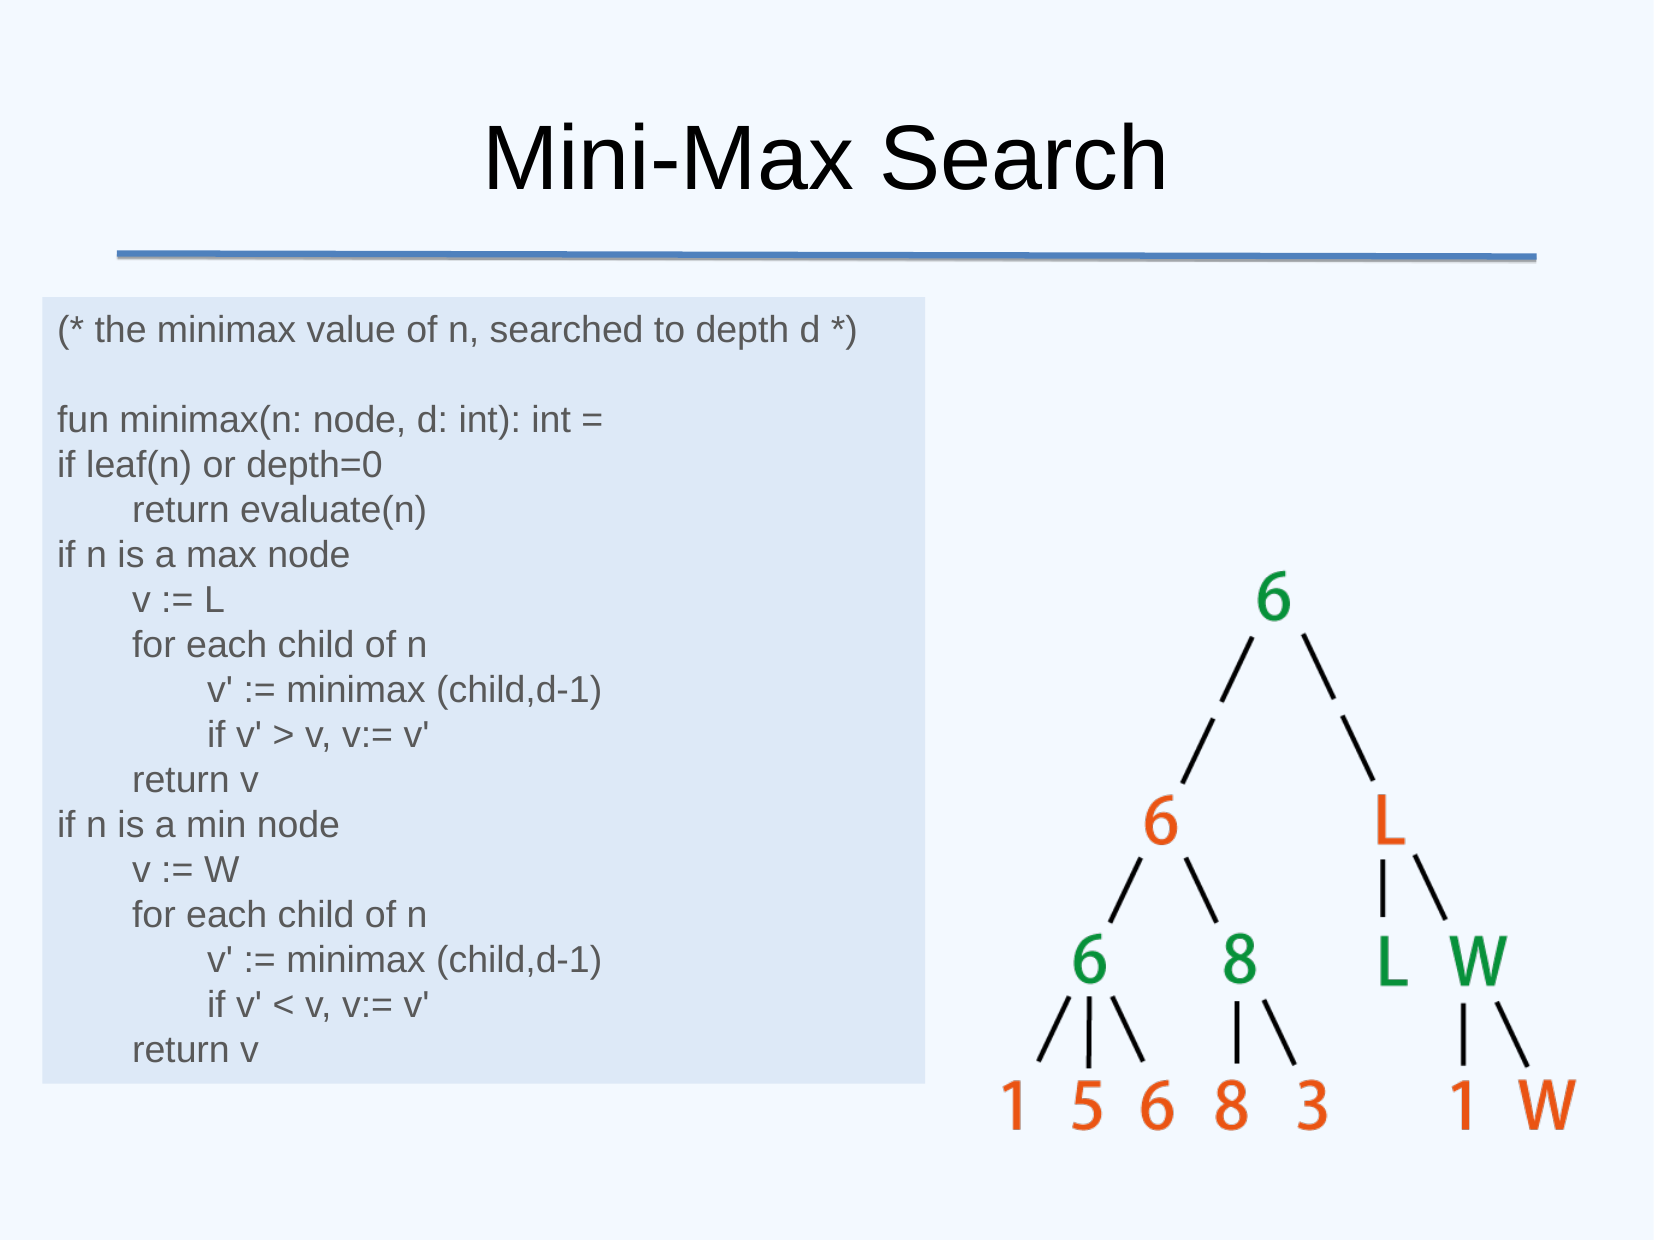

Mini-Max Search
(* the minimax value of n, searched to depth d *)
fun minimax(n: node, d: int): int =
if leaf(n) or depth=0
	return evaluate(n)
if n is a max node
	v := L
	for each child of n
		v' := minimax (child,d-1)
		if v' > v, v:= v'
	return v
if n is a min node
	v := W
	for each child of n
		v' := minimax (child,d-1)
		if v' < v, v:= v'
	return v